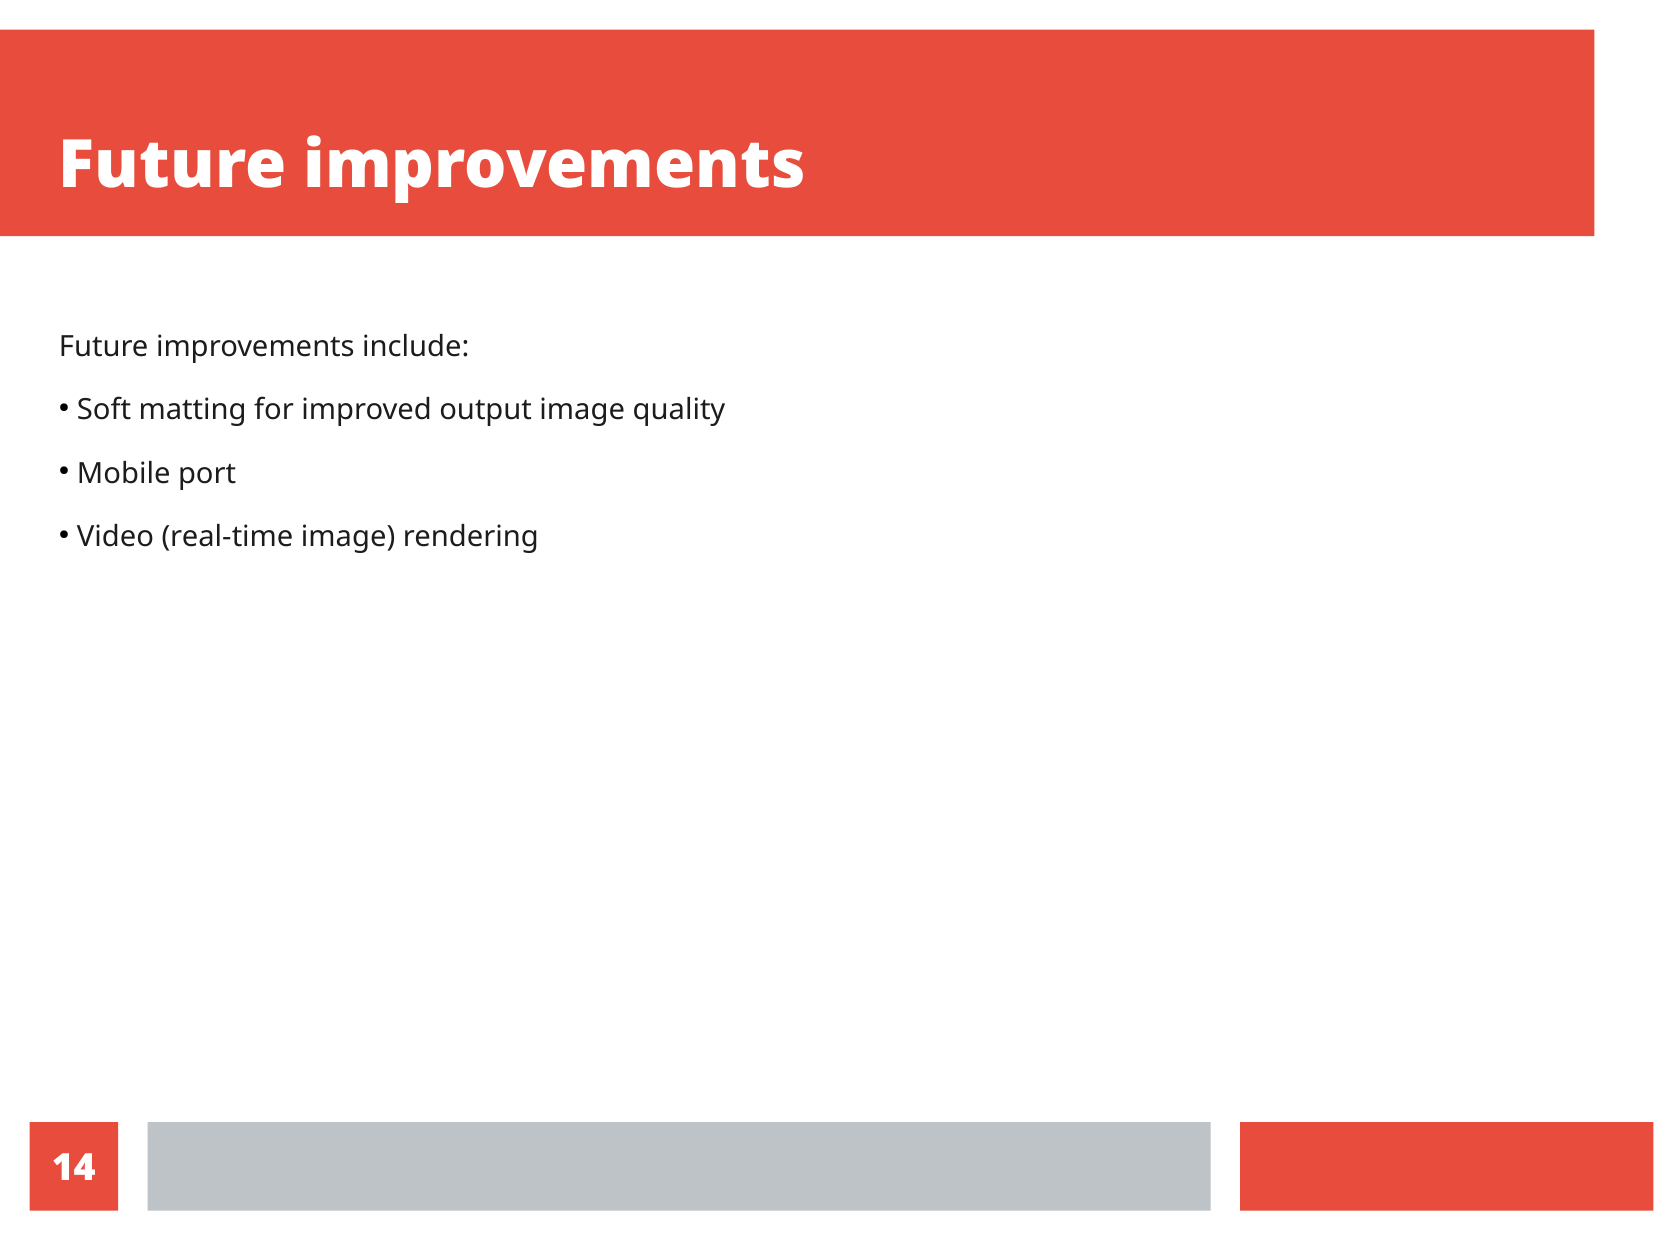

# Future improvements
Future improvements include:
 Soft matting for improved output image quality
 Mobile port
 Video (real-time image) rendering
14